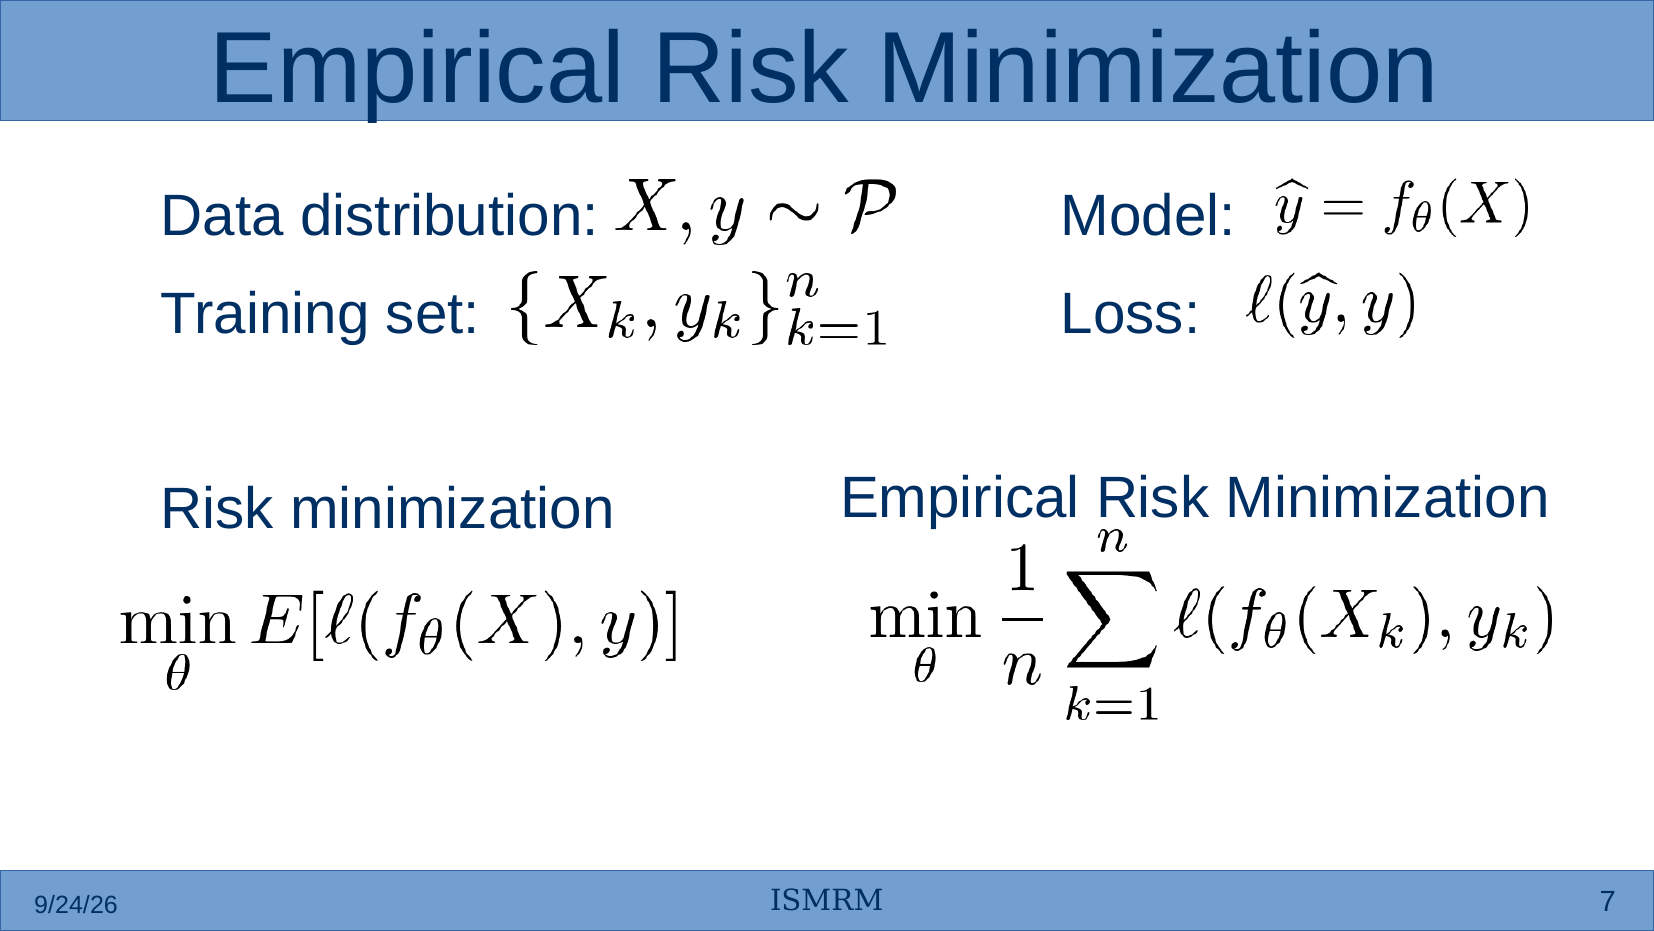

# Empirical Risk Minimization
Data distribution:							Model:
Training set:								Loss:
Risk minimization
Empirical Risk Minimization
7